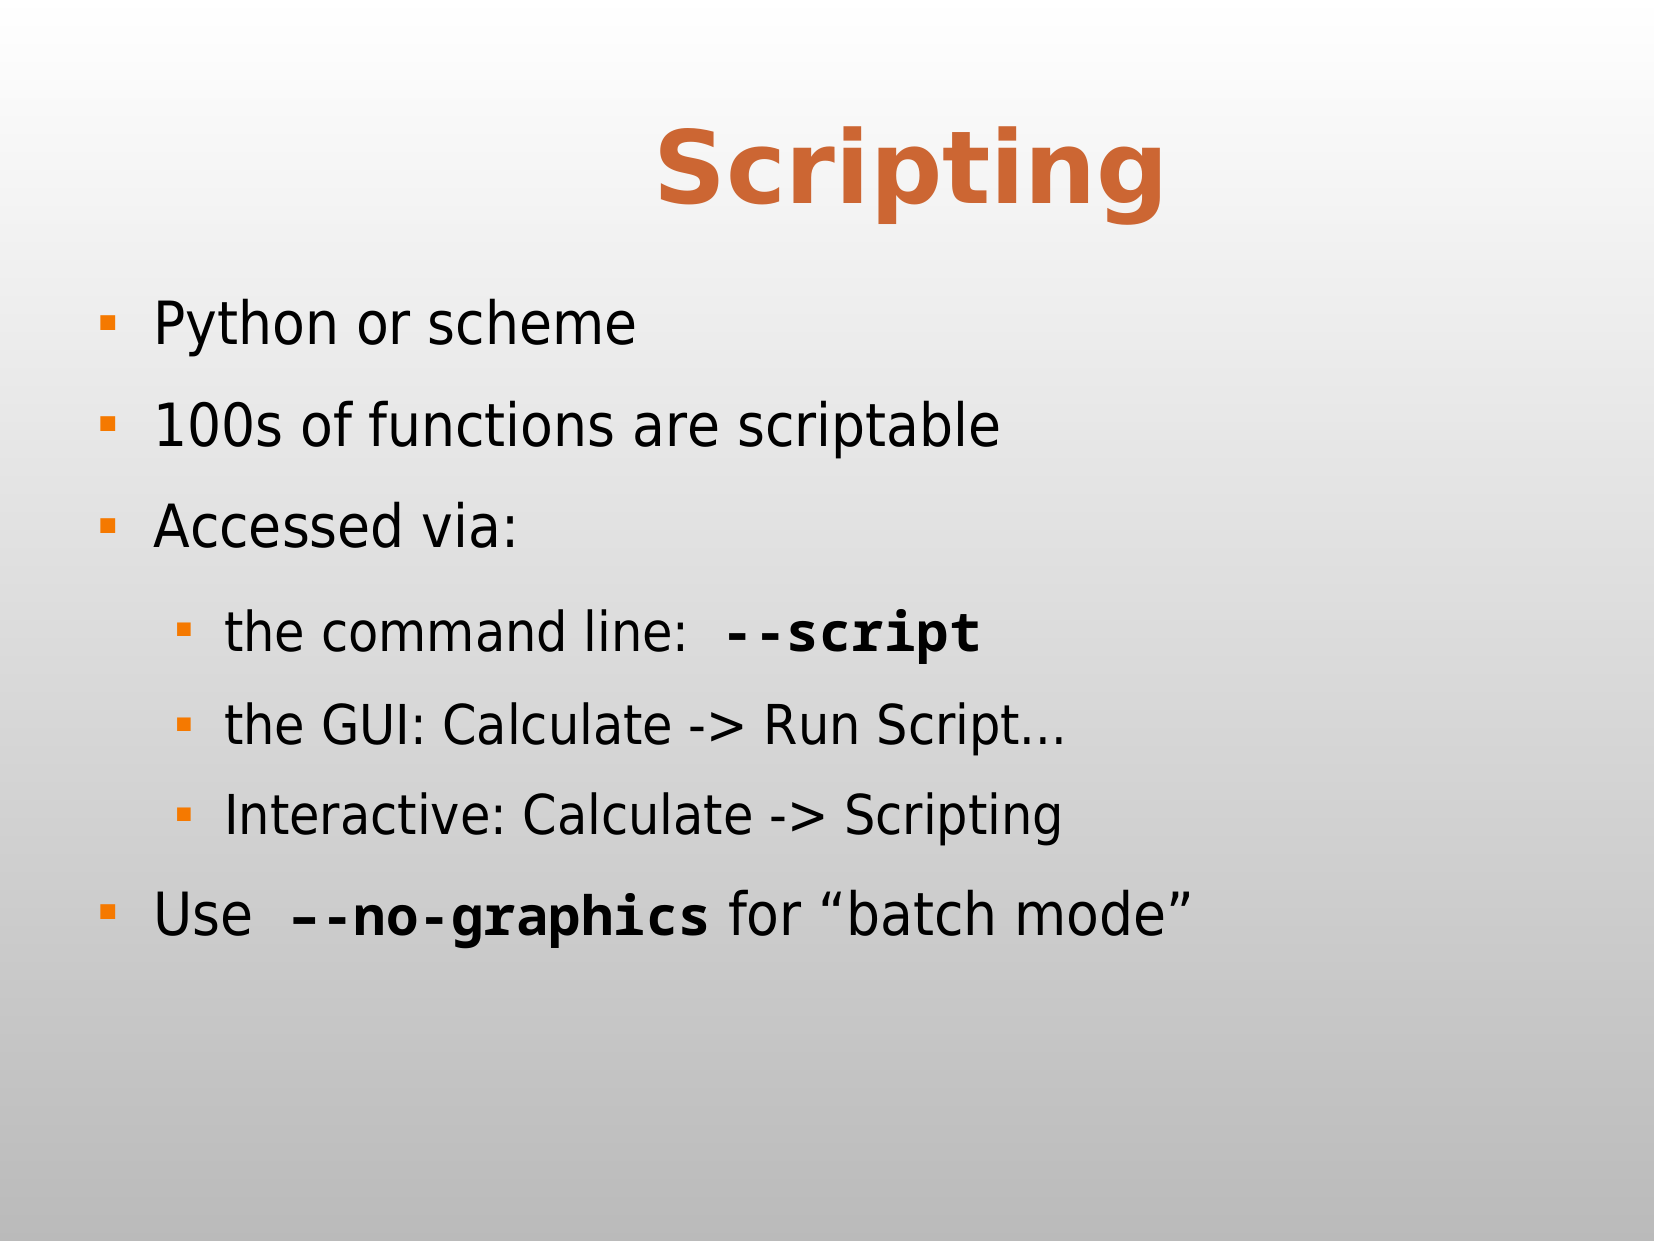

# Scripting
Python or scheme
100s of functions are scriptable
Accessed via:
the command line: --script
the GUI: Calculate -> Run Script...
Interactive: Calculate -> Scripting
Use –-no-graphics for “batch mode”